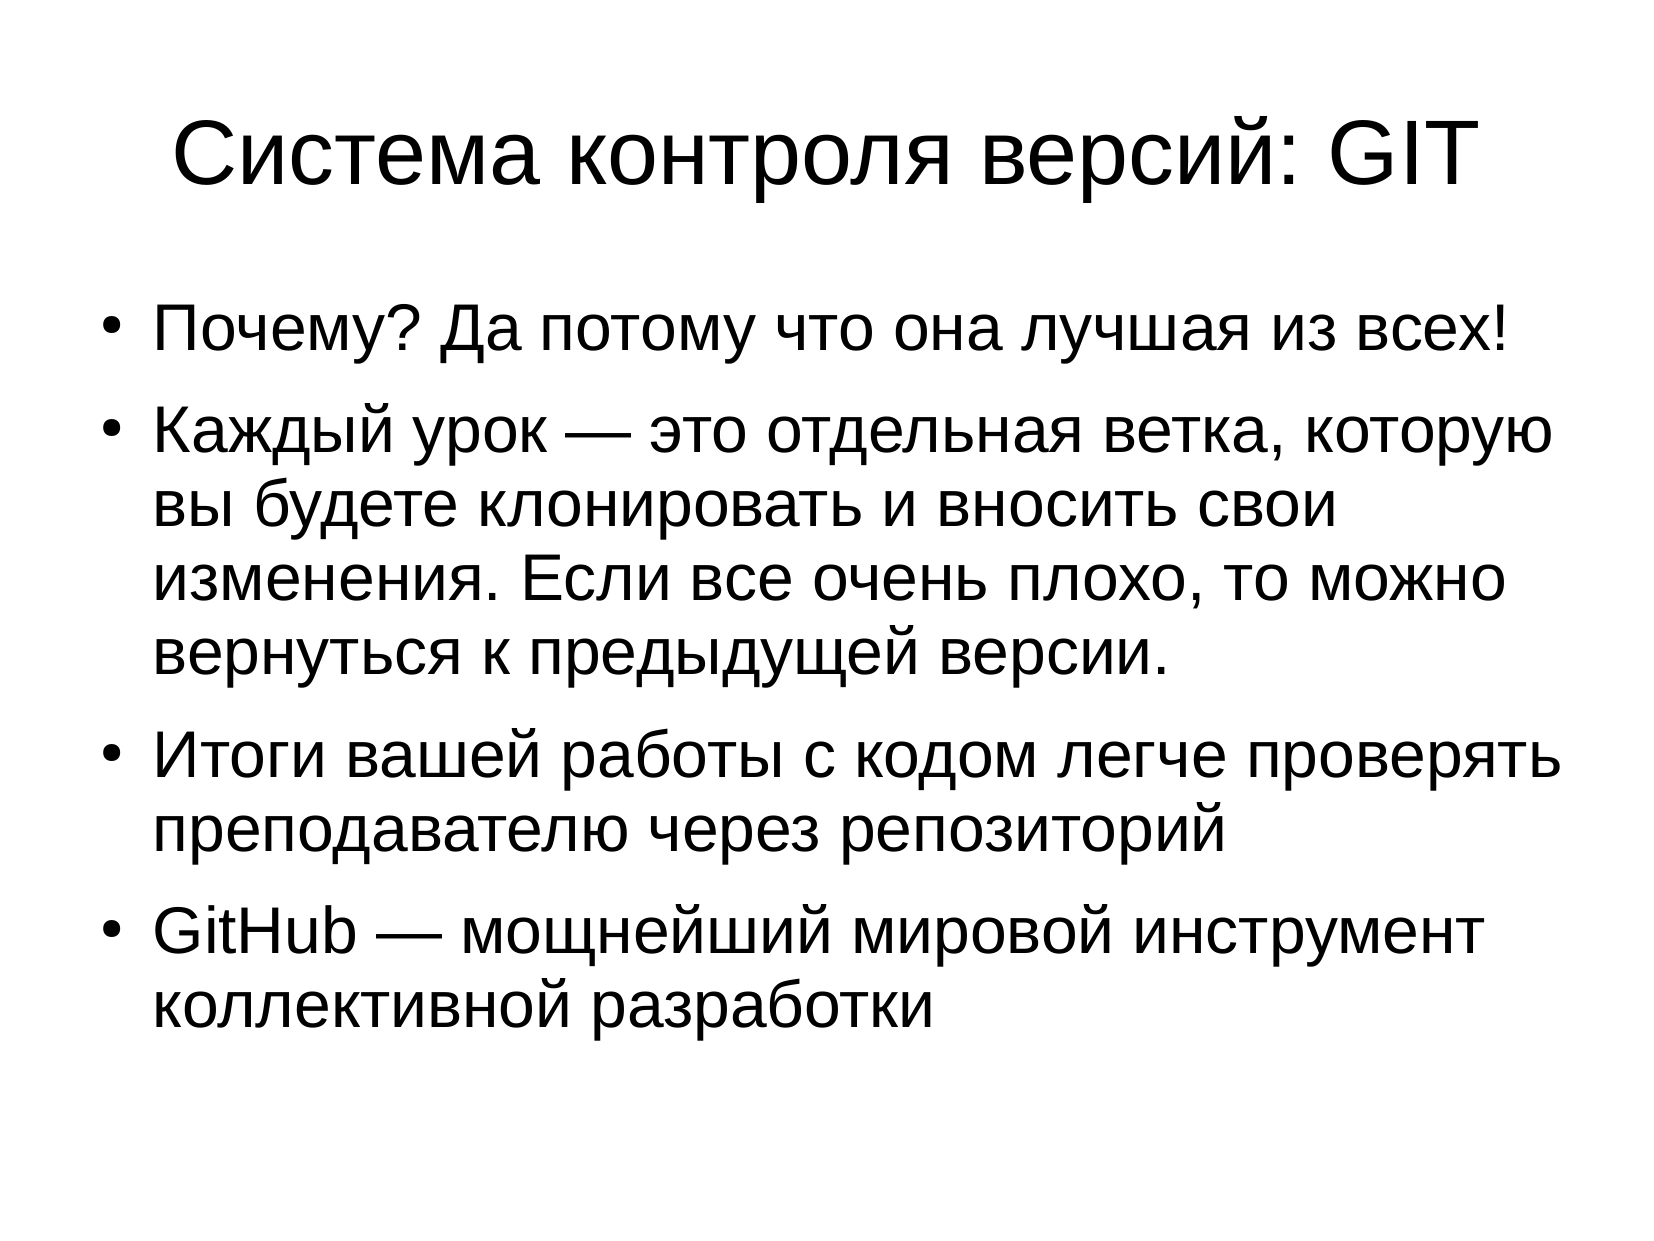

# Система контроля версий: GIT
Почему? Да потому что она лучшая из всех!
Каждый урок — это отдельная ветка, которую вы будете клонировать и вносить свои изменения. Если все очень плохо, то можно вернуться к предыдущей версии.
Итоги вашей работы с кодом легче проверять преподавателю через репозиторий
GitHub — мощнейший мировой инструмент коллективной разработки